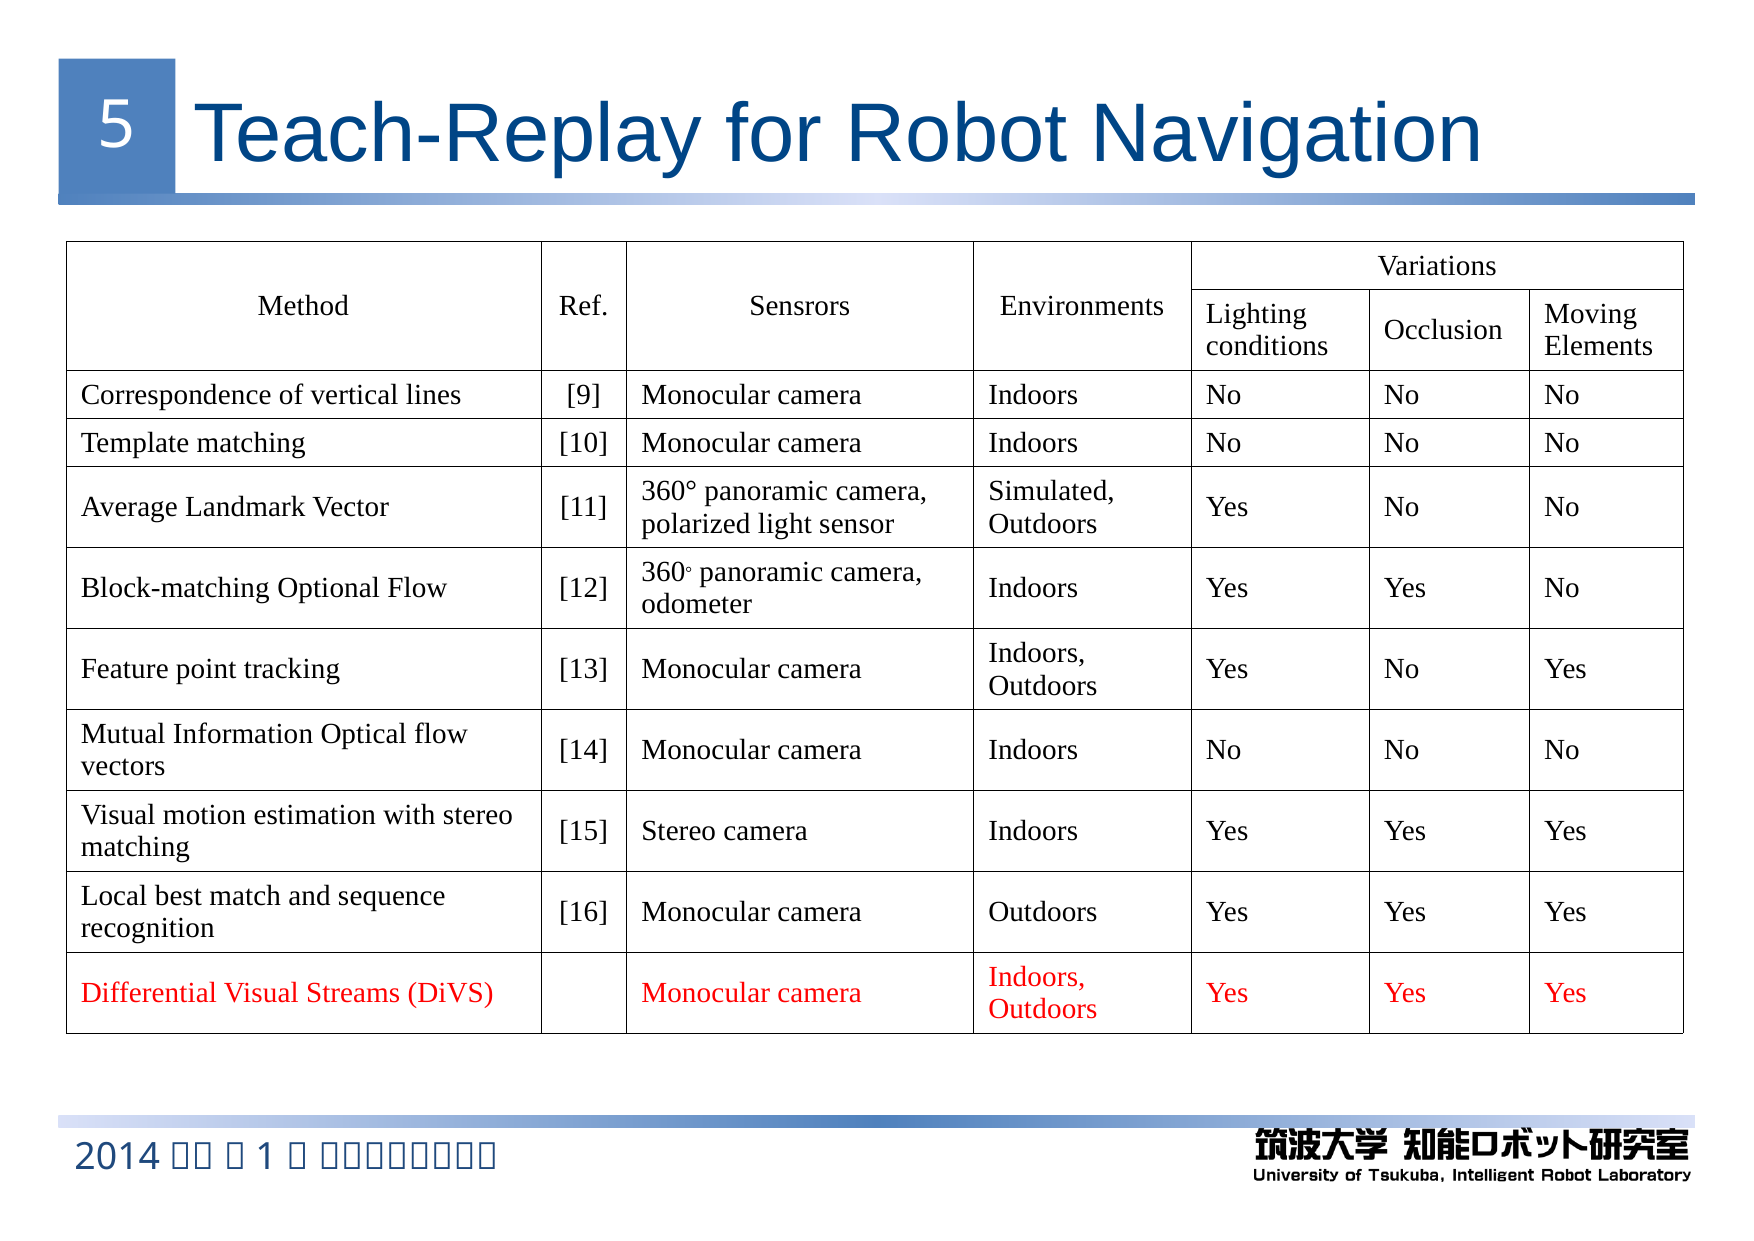

# Teach-Replay for Robot Navigation
| Method | Ref. | Sensrors | Environments | Variations | | |
| --- | --- | --- | --- | --- | --- | --- |
| | | | | Lighting conditions | Occlusion | Moving Elements |
| Correspondence of vertical lines | [9] | Monocular camera | Indoors | No | No | No |
| Template matching | [10] | Monocular camera | Indoors | No | No | No |
| Average Landmark Vector | [11] | 360° panoramic camera, polarized light sensor | Simulated, Outdoors | Yes | No | No |
| Block-matching Optional Flow | [12] | 360° panoramic camera, odometer | Indoors | Yes | Yes | No |
| Feature point tracking | [13] | Monocular camera | Indoors, Outdoors | Yes | No | Yes |
| Mutual Information Optical flow vectors | [14] | Monocular camera | Indoors | No | No | No |
| Visual motion estimation with stereo matching | [15] | Stereo camera | Indoors | Yes | Yes | Yes |
| Local best match and sequence recognition | [16] | Monocular camera | Outdoors | Yes | Yes | Yes |
| Differential Visual Streams (DiVS) | | Monocular camera | Indoors, Outdoors | Yes | Yes | Yes |